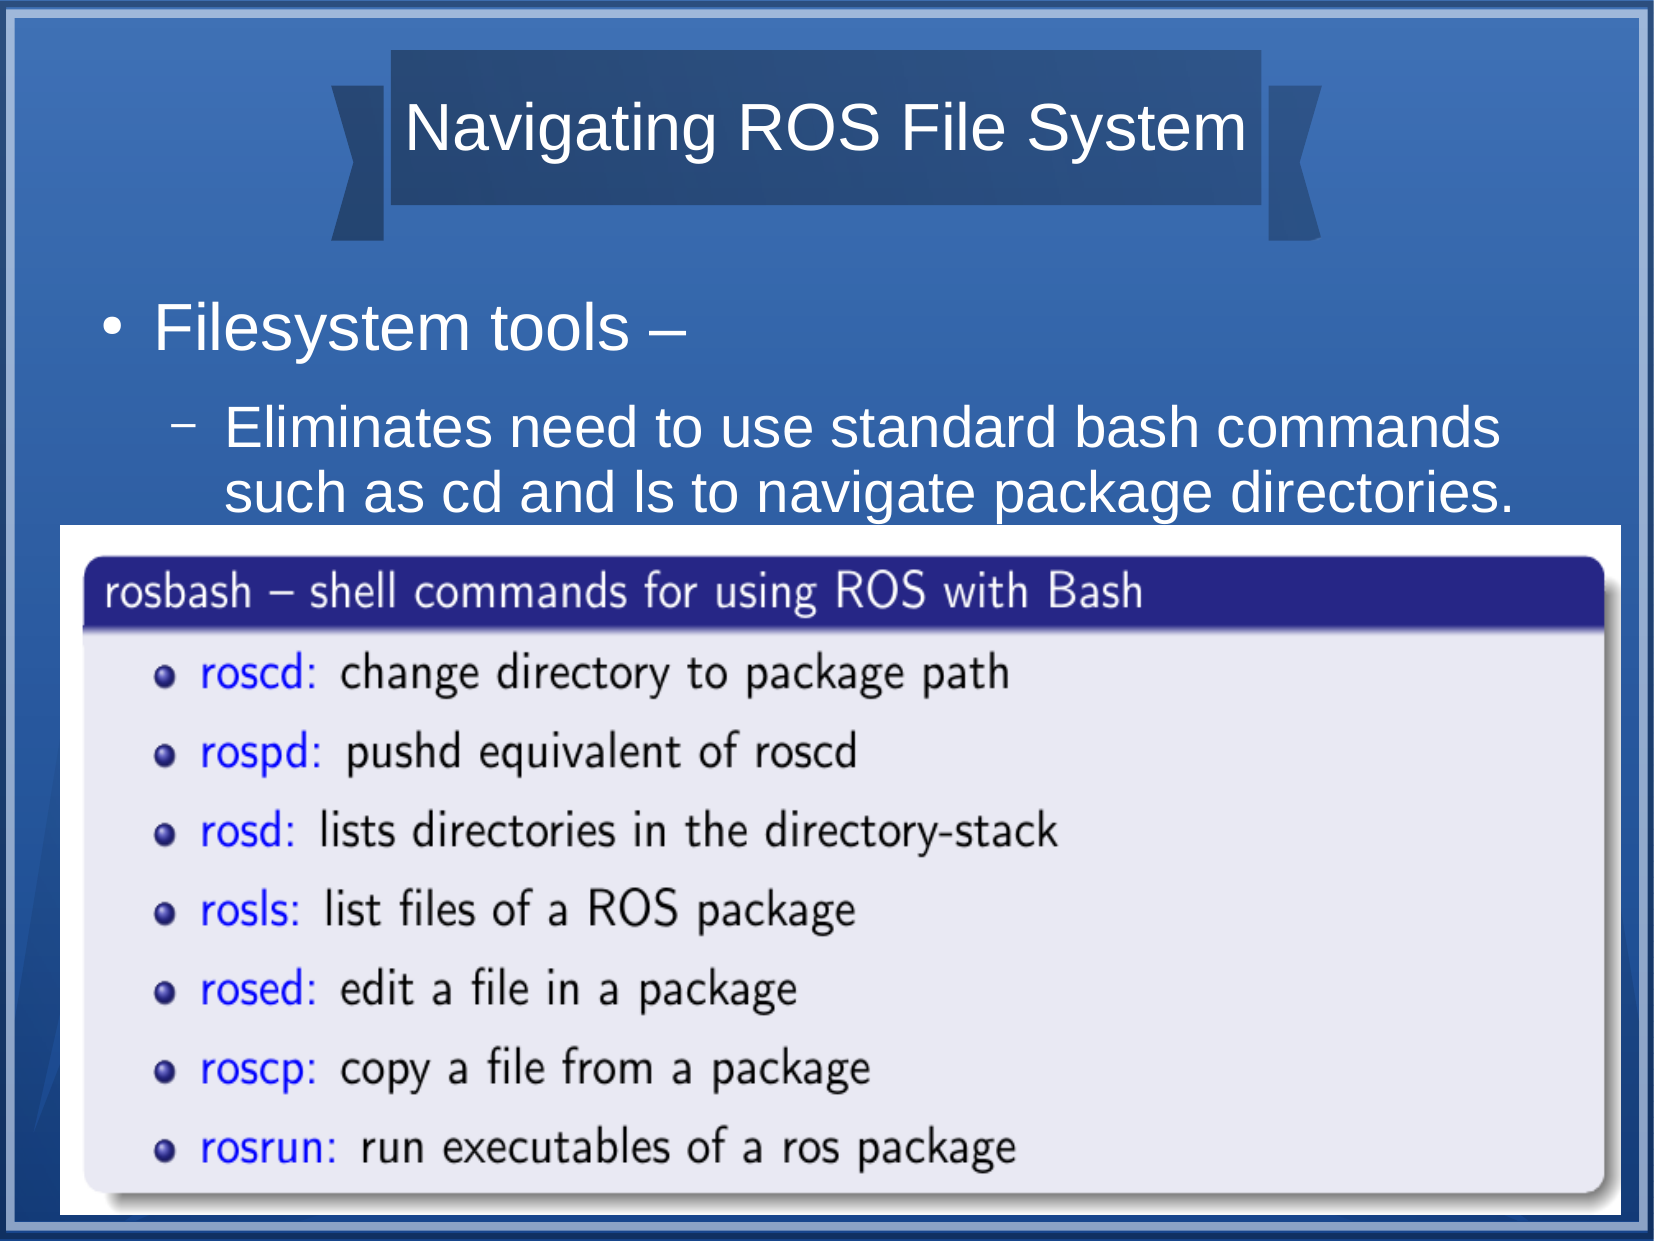

# Navigating ROS File System
Filesystem tools –
Eliminates need to use standard bash commands such as cd and ls to navigate package directories.